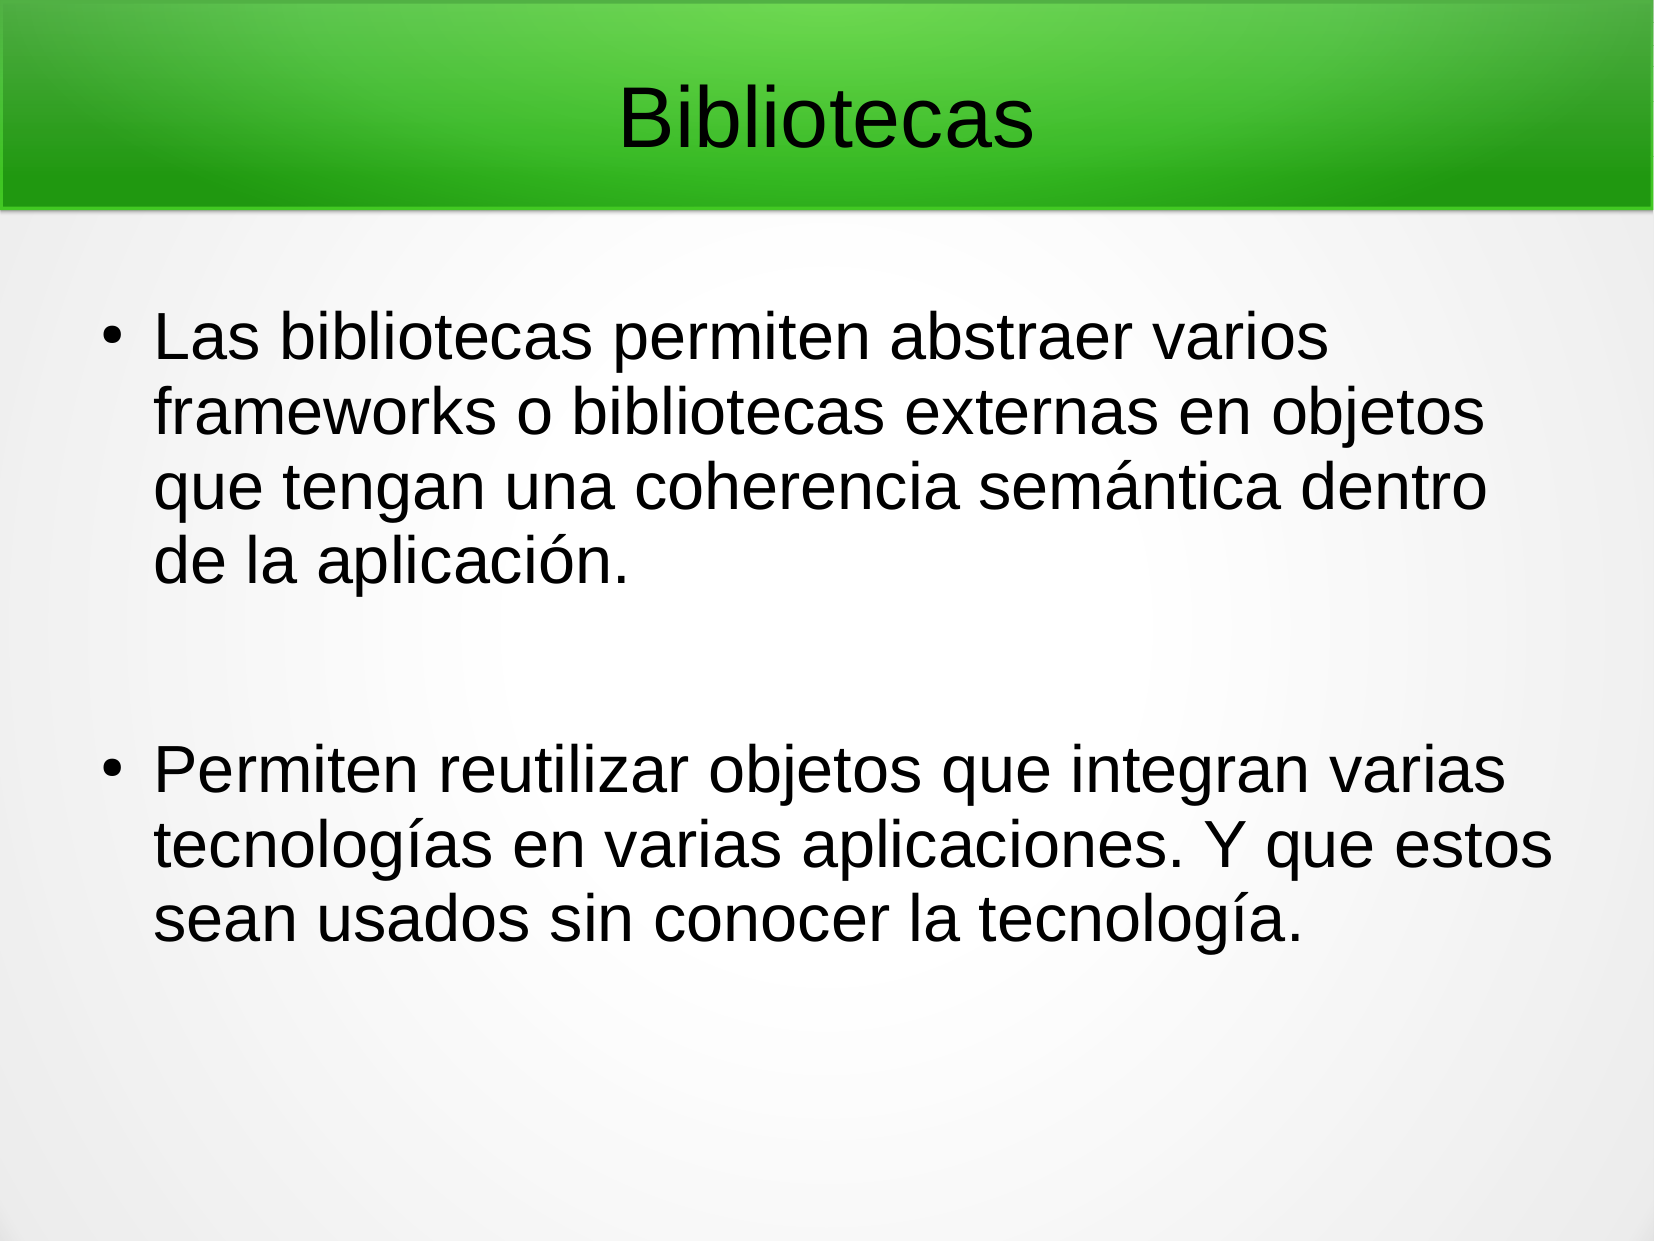

# Bibliotecas
Las bibliotecas permiten abstraer varios frameworks o bibliotecas externas en objetos que tengan una coherencia semántica dentro de la aplicación.
Permiten reutilizar objetos que integran varias tecnologías en varias aplicaciones. Y que estos sean usados sin conocer la tecnología.